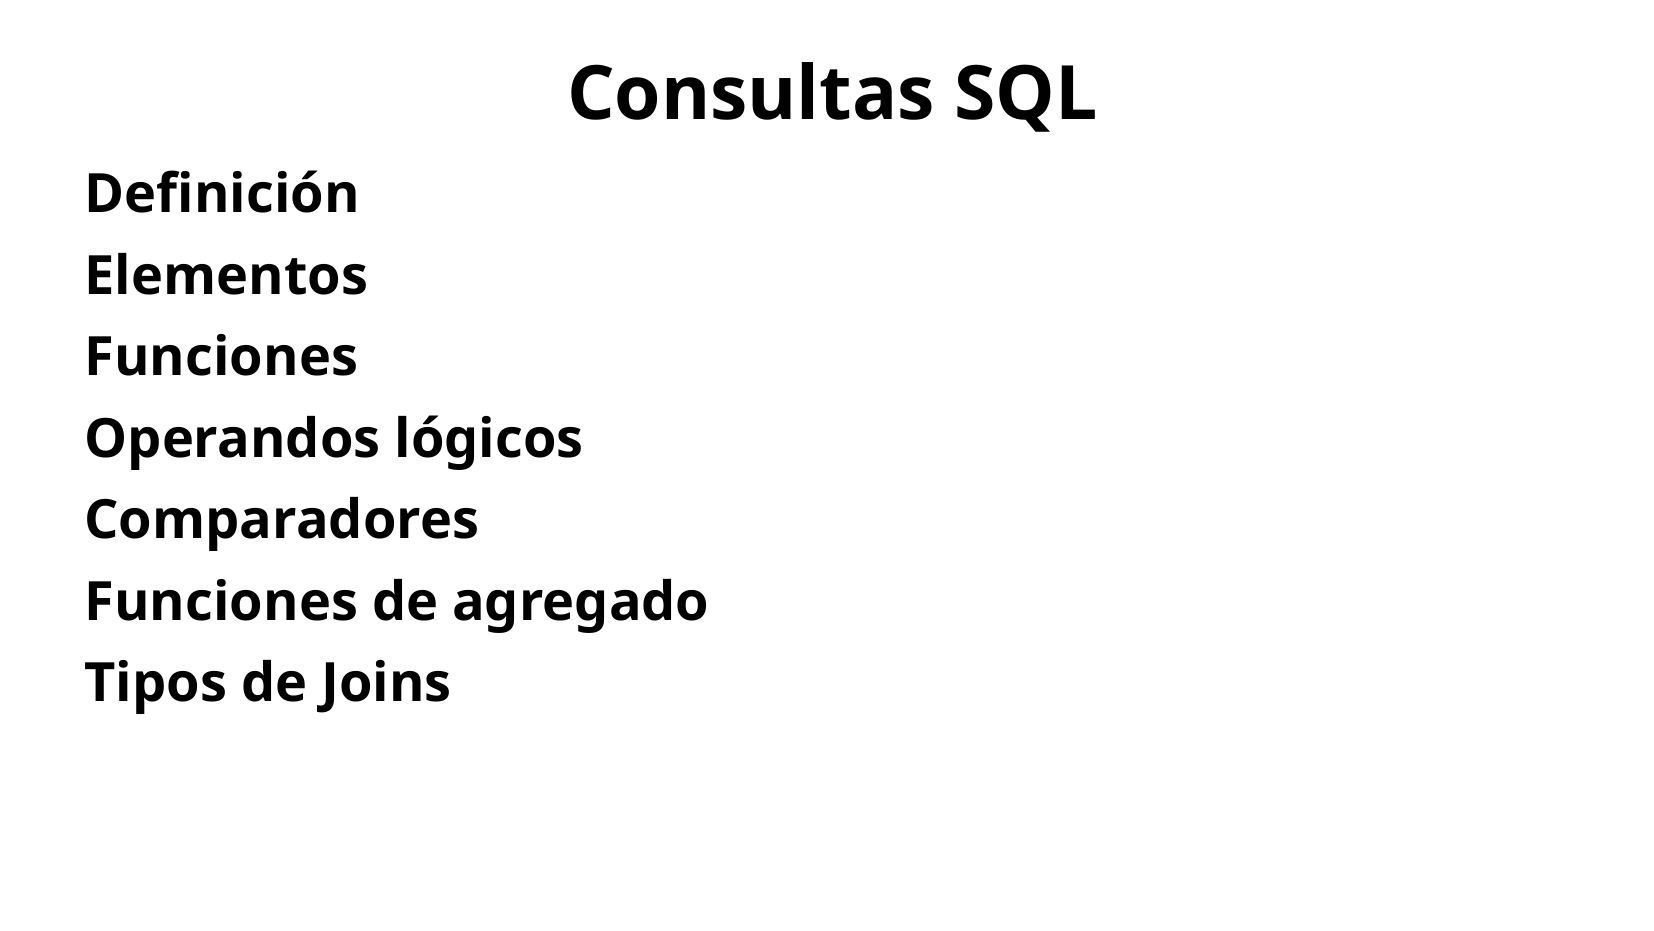

# Consultas SQL
Definición
Elementos
Funciones
Operandos lógicos
Comparadores
Funciones de agregado
Tipos de Joins